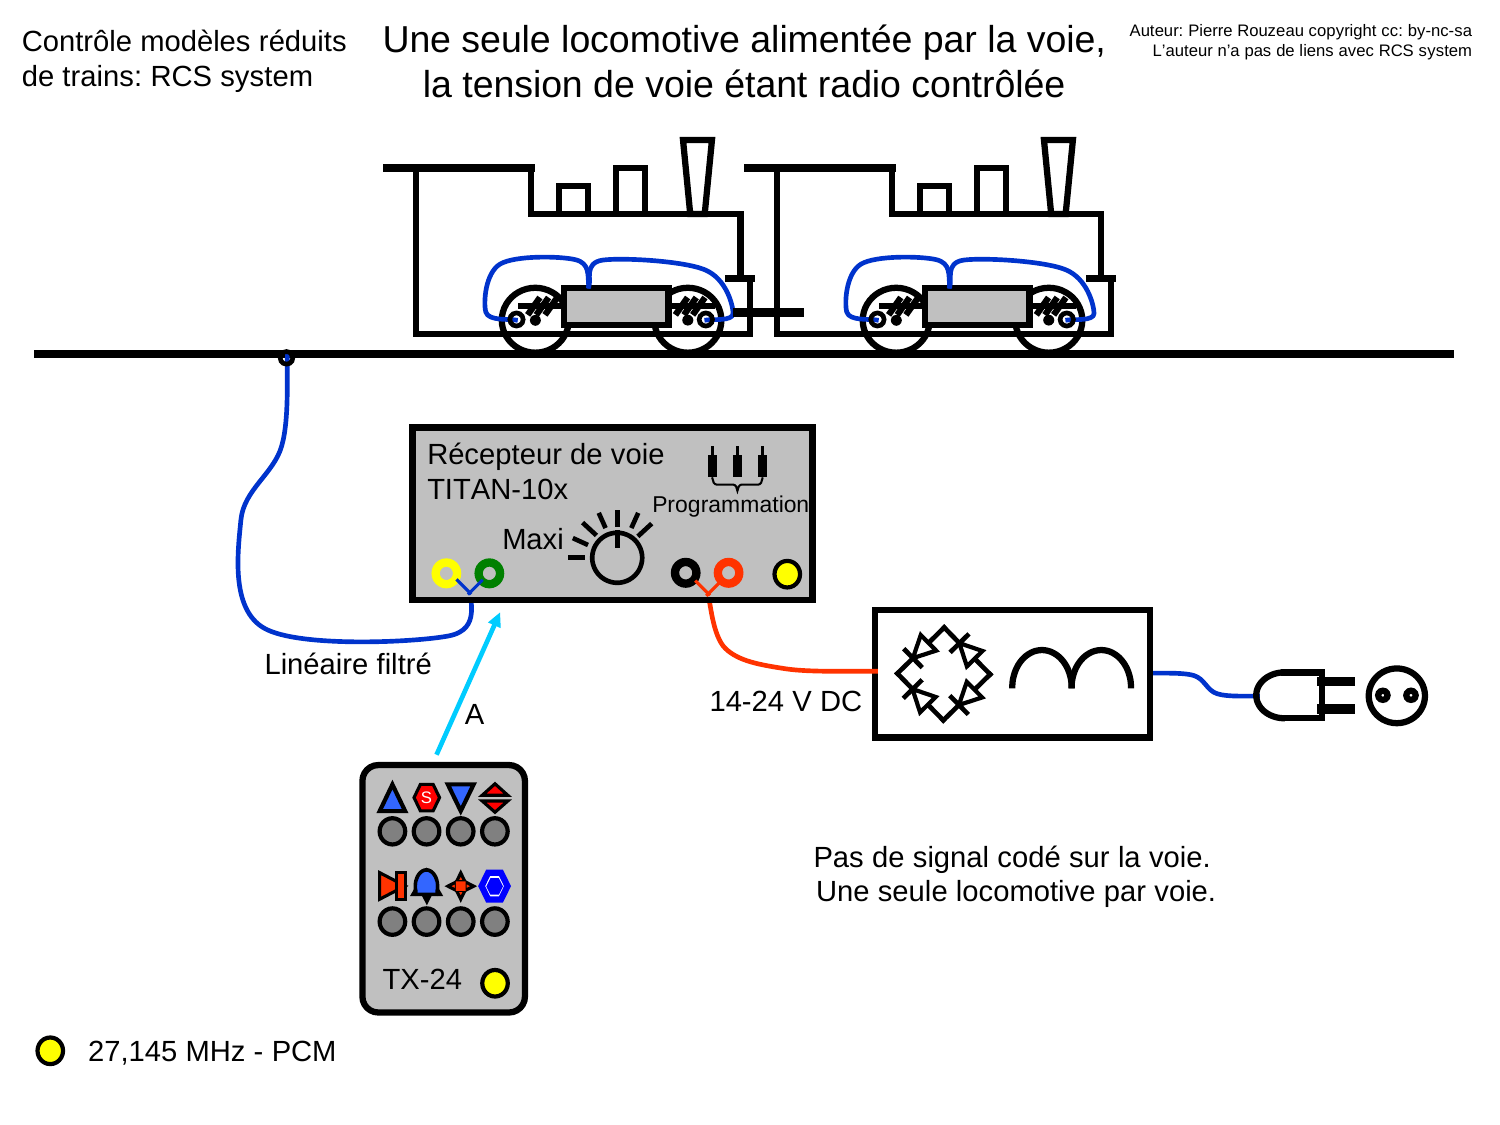

Contrôle modèles réduits
de trains: RCS system
Une seule locomotive alimentée par la voie,
la tension de voie étant radio contrôlée
Auteur: Pierre Rouzeau copyright cc: by-nc-sa
L’auteur n’a pas de liens avec RCS system
Récepteur de voie
TITAN-10x
Maxi
Programmation
Linéaire filtré
14-24 V DC
A
S
TX-24
Pas de signal codé sur la voie.
 Une seule locomotive par voie.
27,145 MHz - PCM